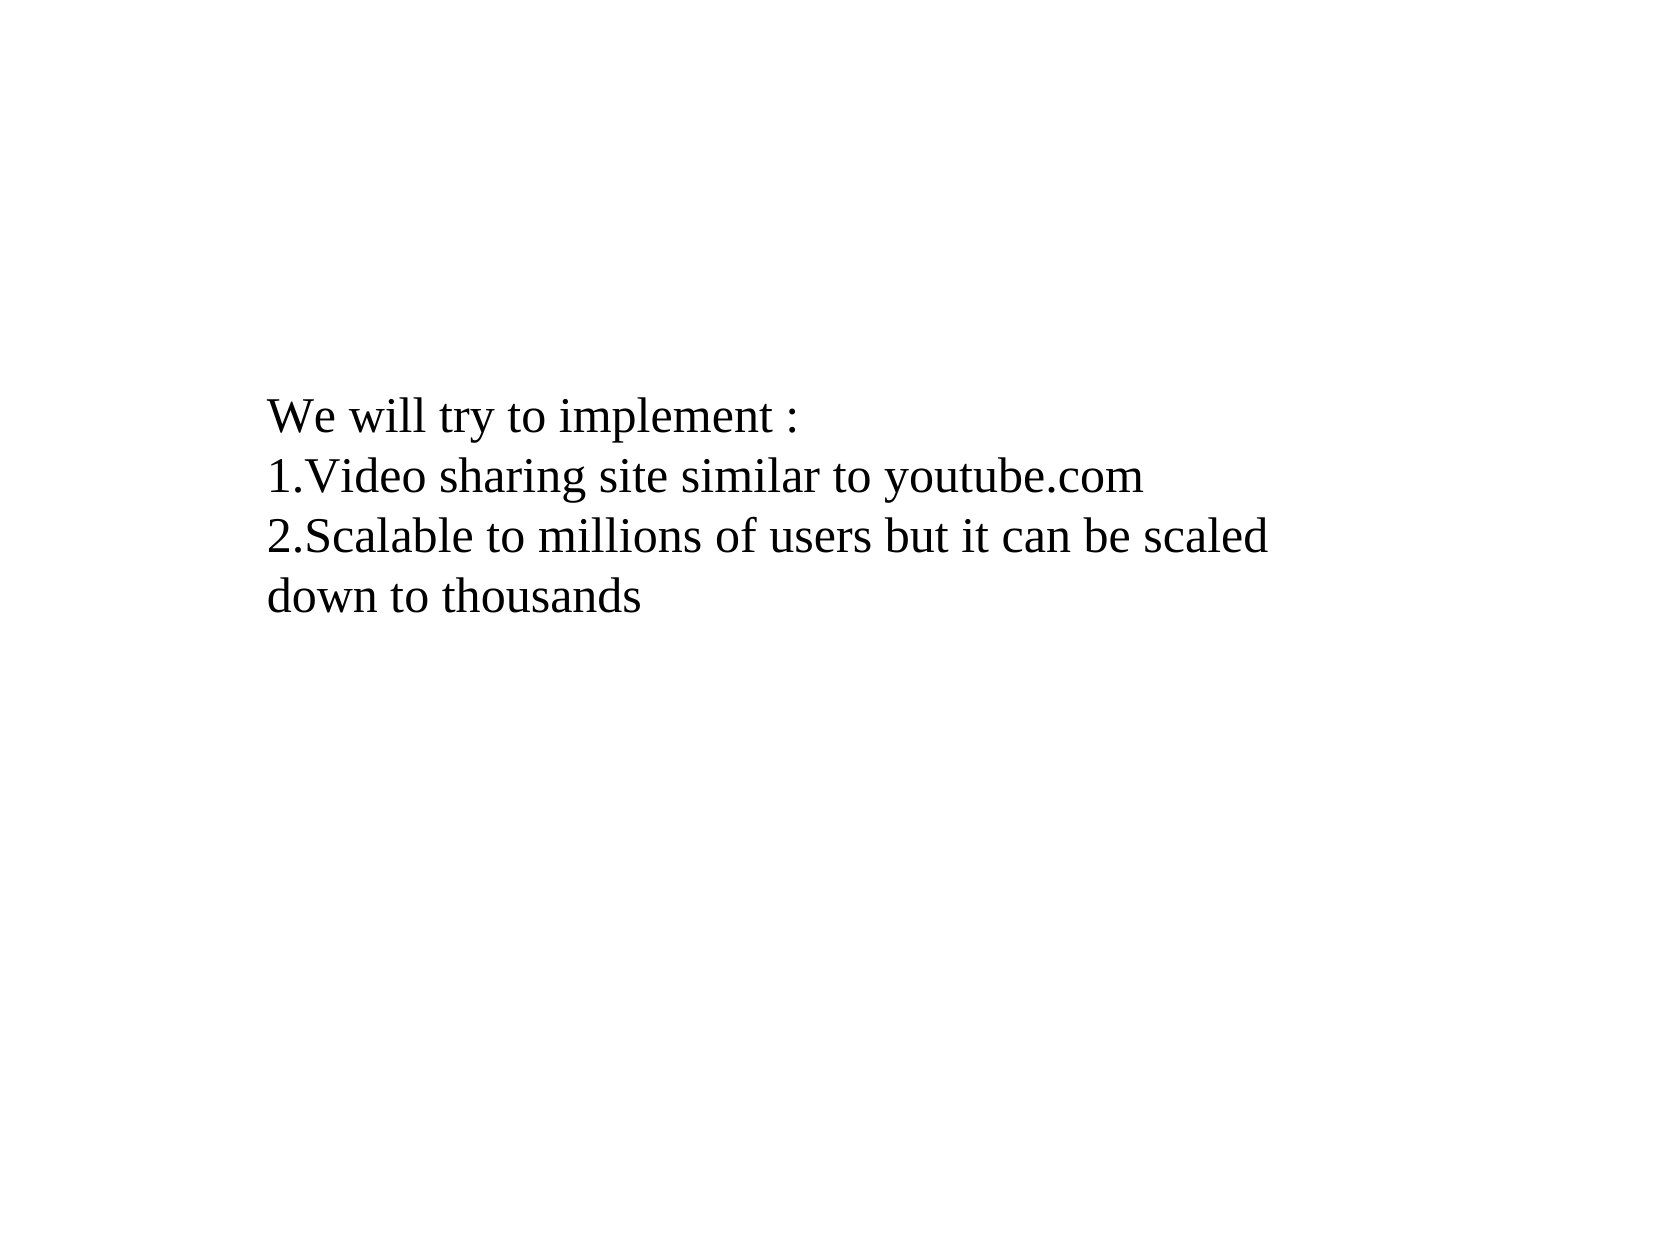

We will try to implement :
1.Video sharing site similar to youtube.com
2.Scalable to millions of users but it can be scaled
down to thousands